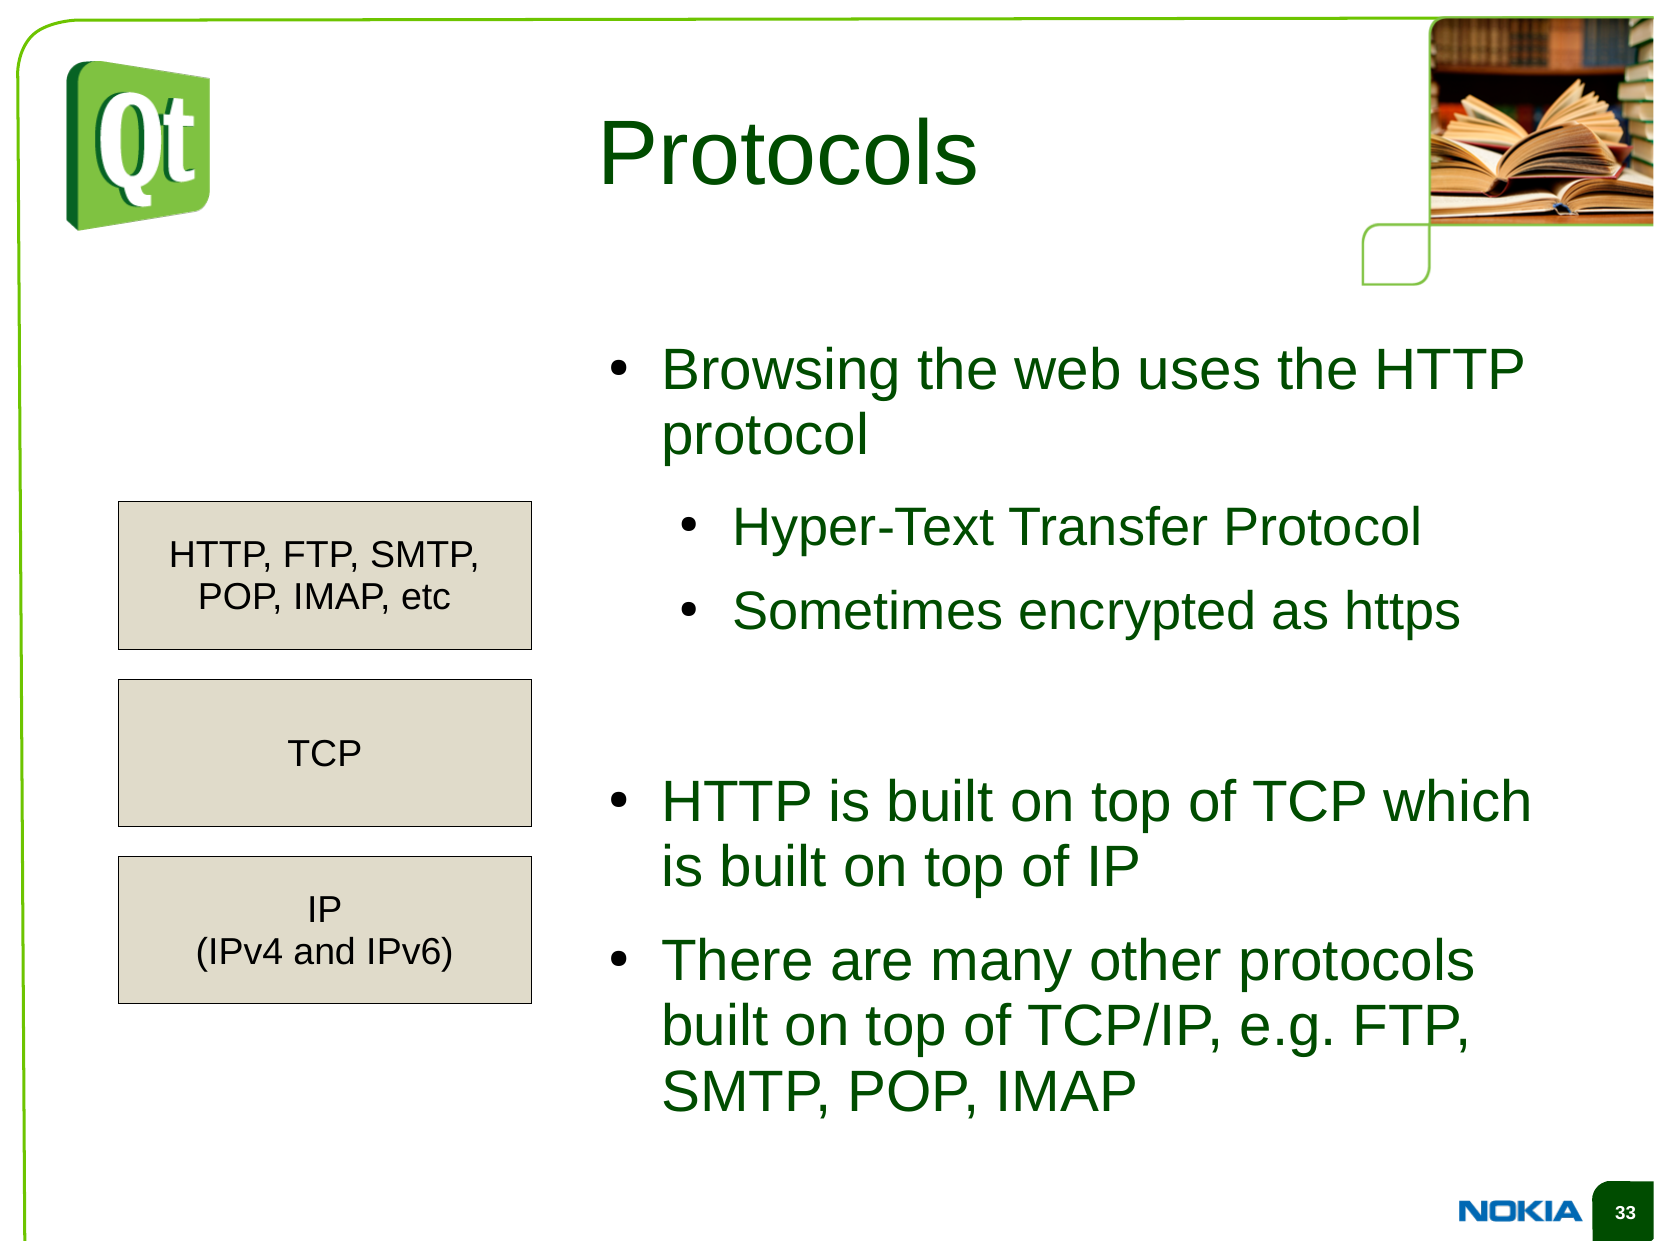

# Protocols
Browsing the web uses the HTTP protocol
Hyper-Text Transfer Protocol
Sometimes encrypted as https
HTTP is built on top of TCP which is built on top of IP
There are many other protocols built on top of TCP/IP, e.g. FTP, SMTP, POP, IMAP
HTTP, FTP, SMTP,
POP, IMAP, etc
TCP
IP
(IPv4 and IPv6)